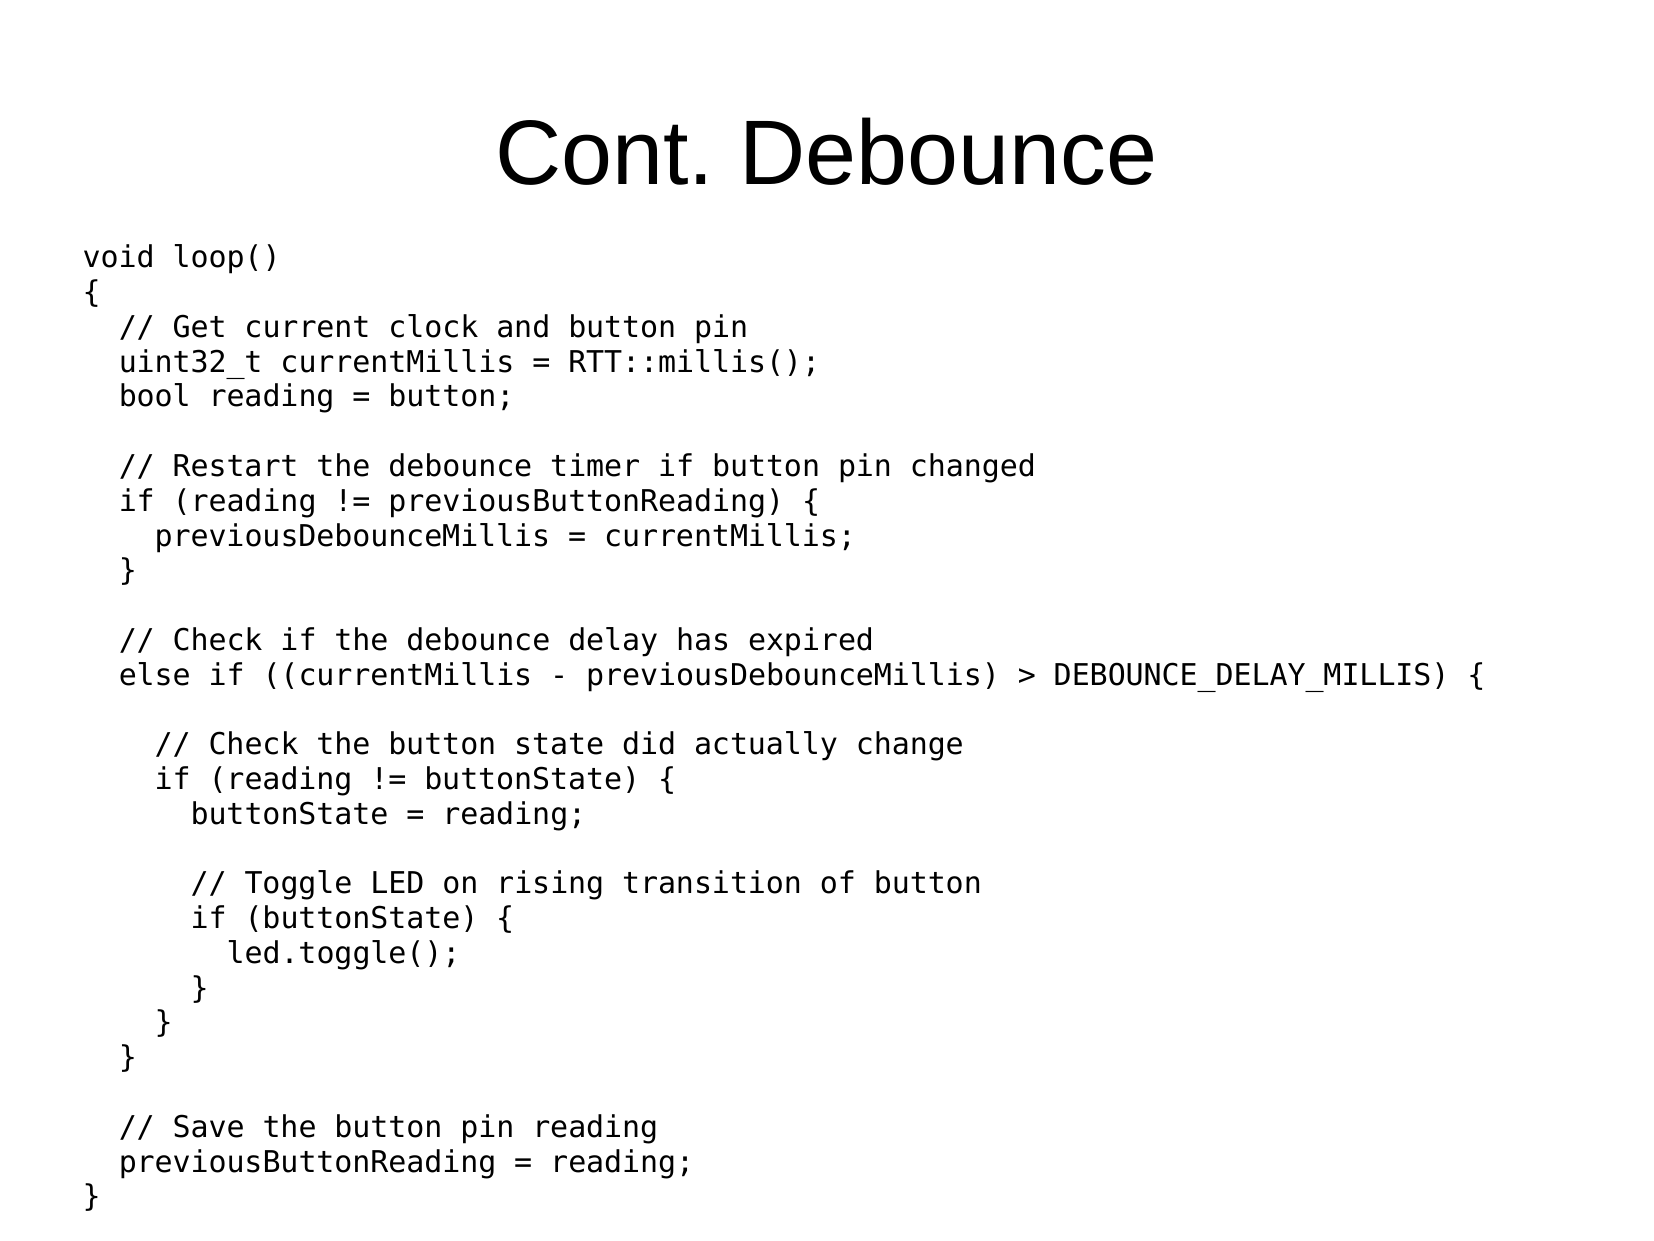

# Cont. Debounce
void loop()
{
 // Get current clock and button pin
 uint32_t currentMillis = RTT::millis();
 bool reading = button;
 // Restart the debounce timer if button pin changed
 if (reading != previousButtonReading) {
 previousDebounceMillis = currentMillis;
 }
 // Check if the debounce delay has expired
 else if ((currentMillis - previousDebounceMillis) > DEBOUNCE_DELAY_MILLIS) {
 // Check the button state did actually change
 if (reading != buttonState) {
 buttonState = reading;
 // Toggle LED on rising transition of button
 if (buttonState) {
 led.toggle();
 }
 }
 }
 // Save the button pin reading
 previousButtonReading = reading;
}